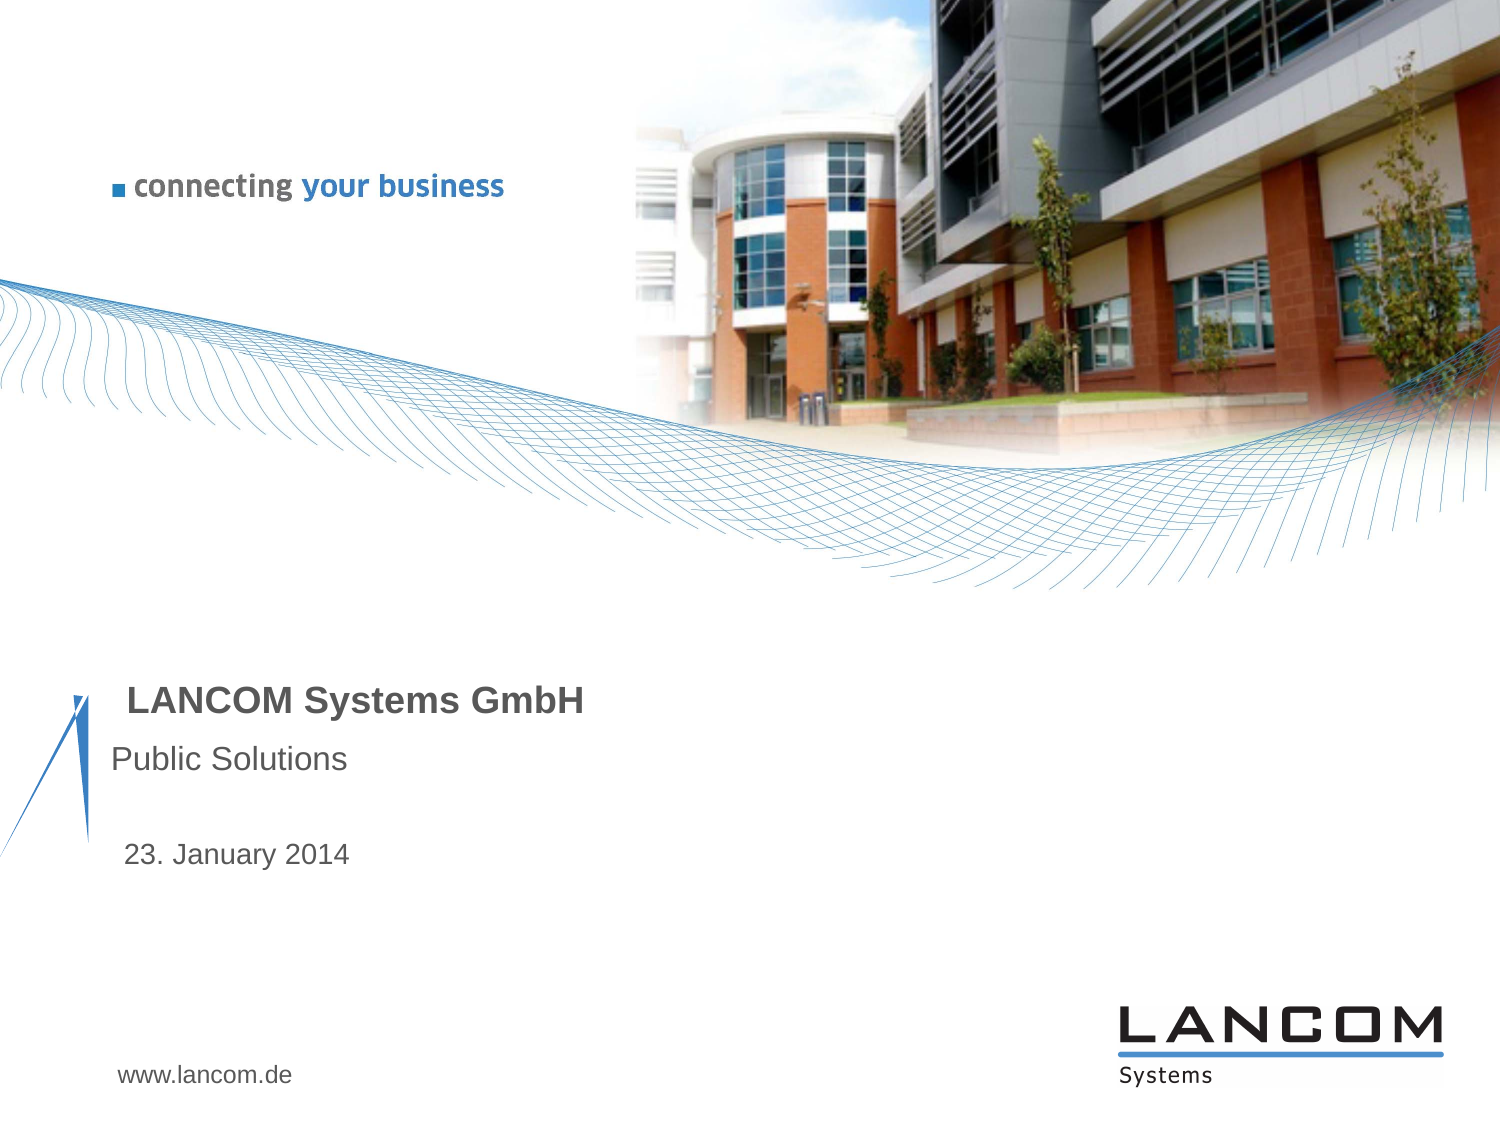

LANCOM Systems GmbH
# Public Solutions
23. January 2014